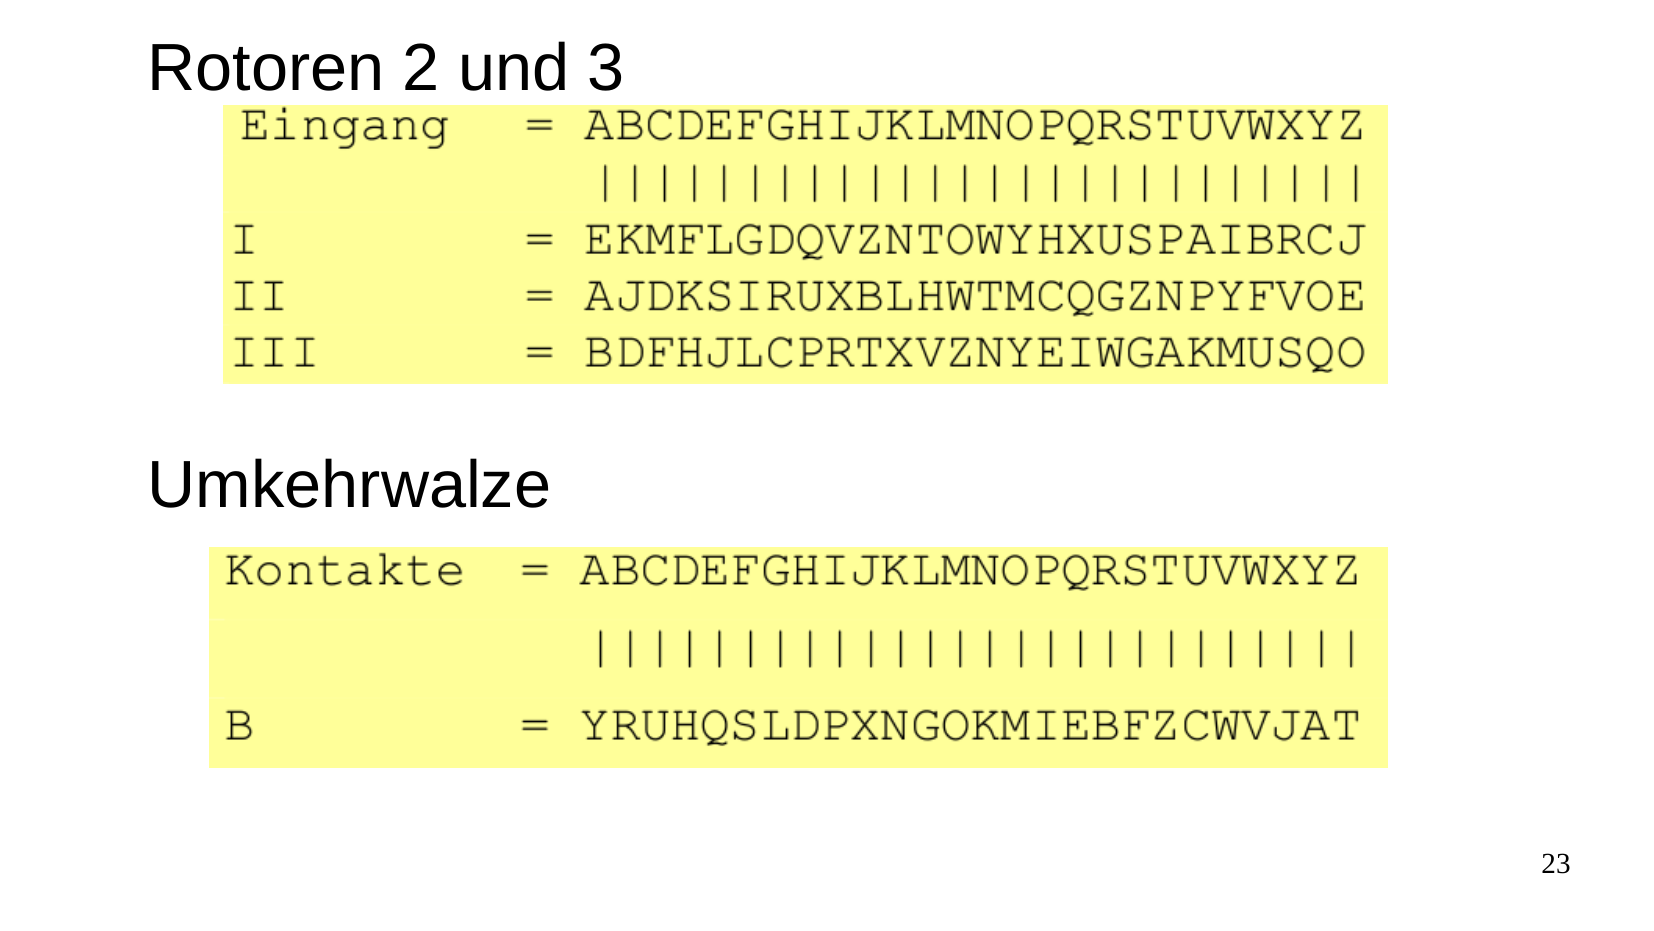

# Rotoren 2 und 3
Umkehrwalze
23